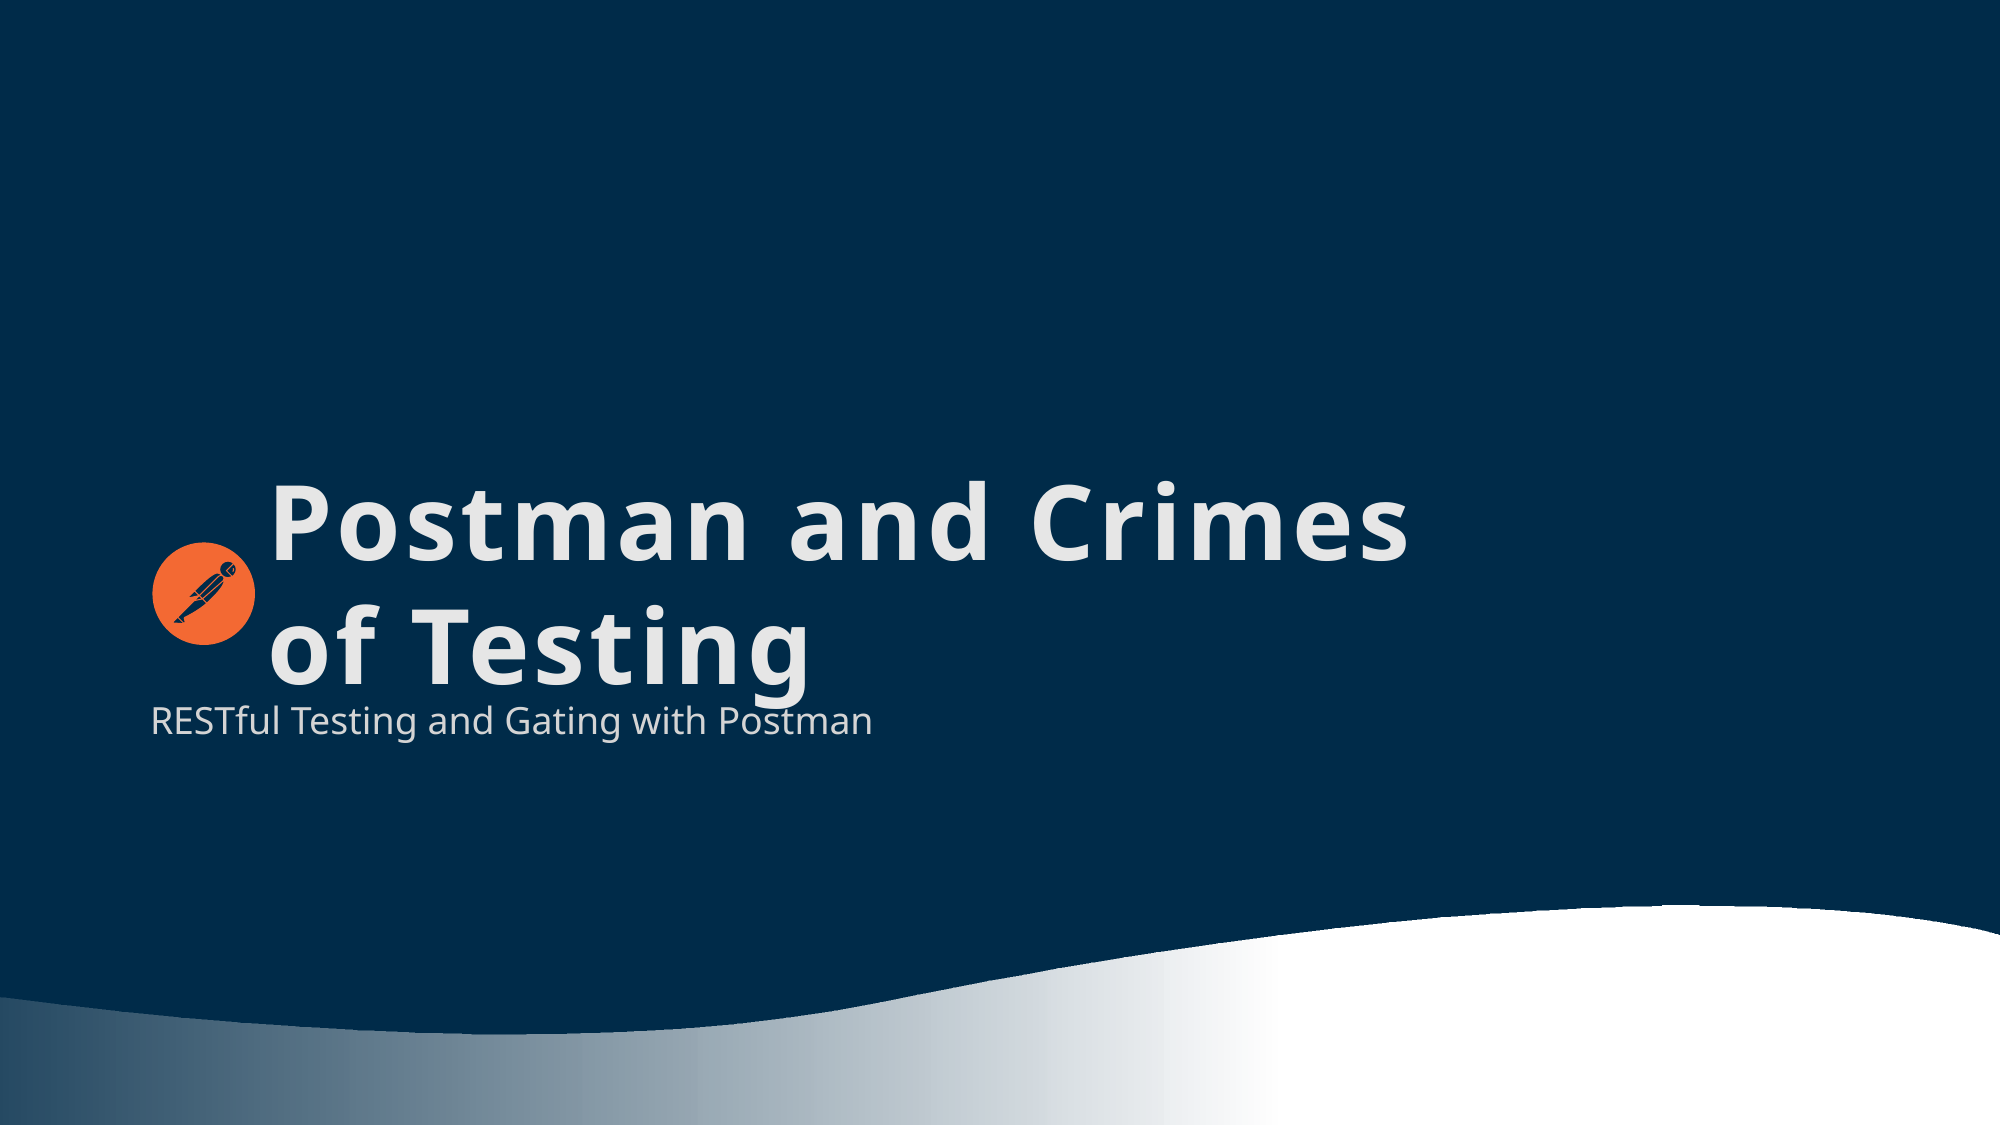

# RESTful Testing and Gating with Postman
Postman and Crimes of Testing